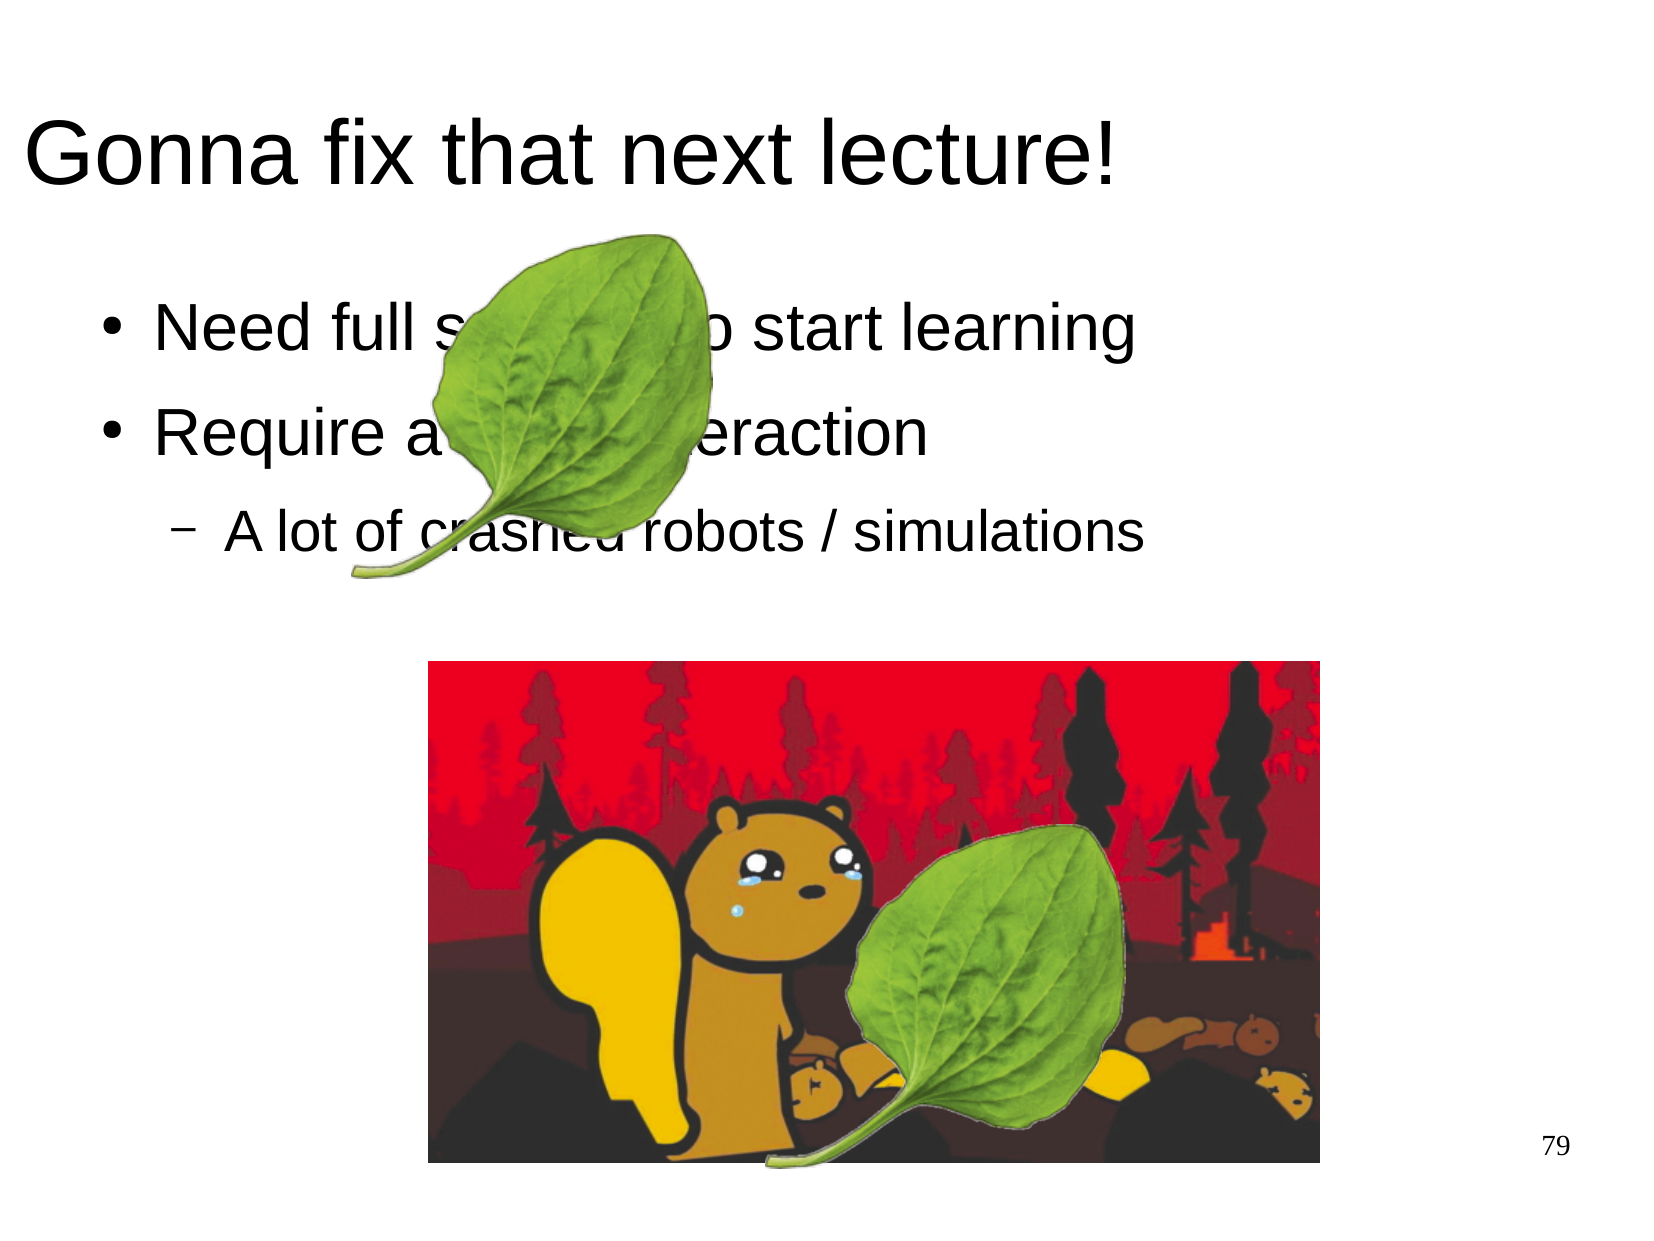

# Gonna fix that next lecture!
Need full session to start learning
Require a lot of interaction
A lot of crashed robots / simulations
79